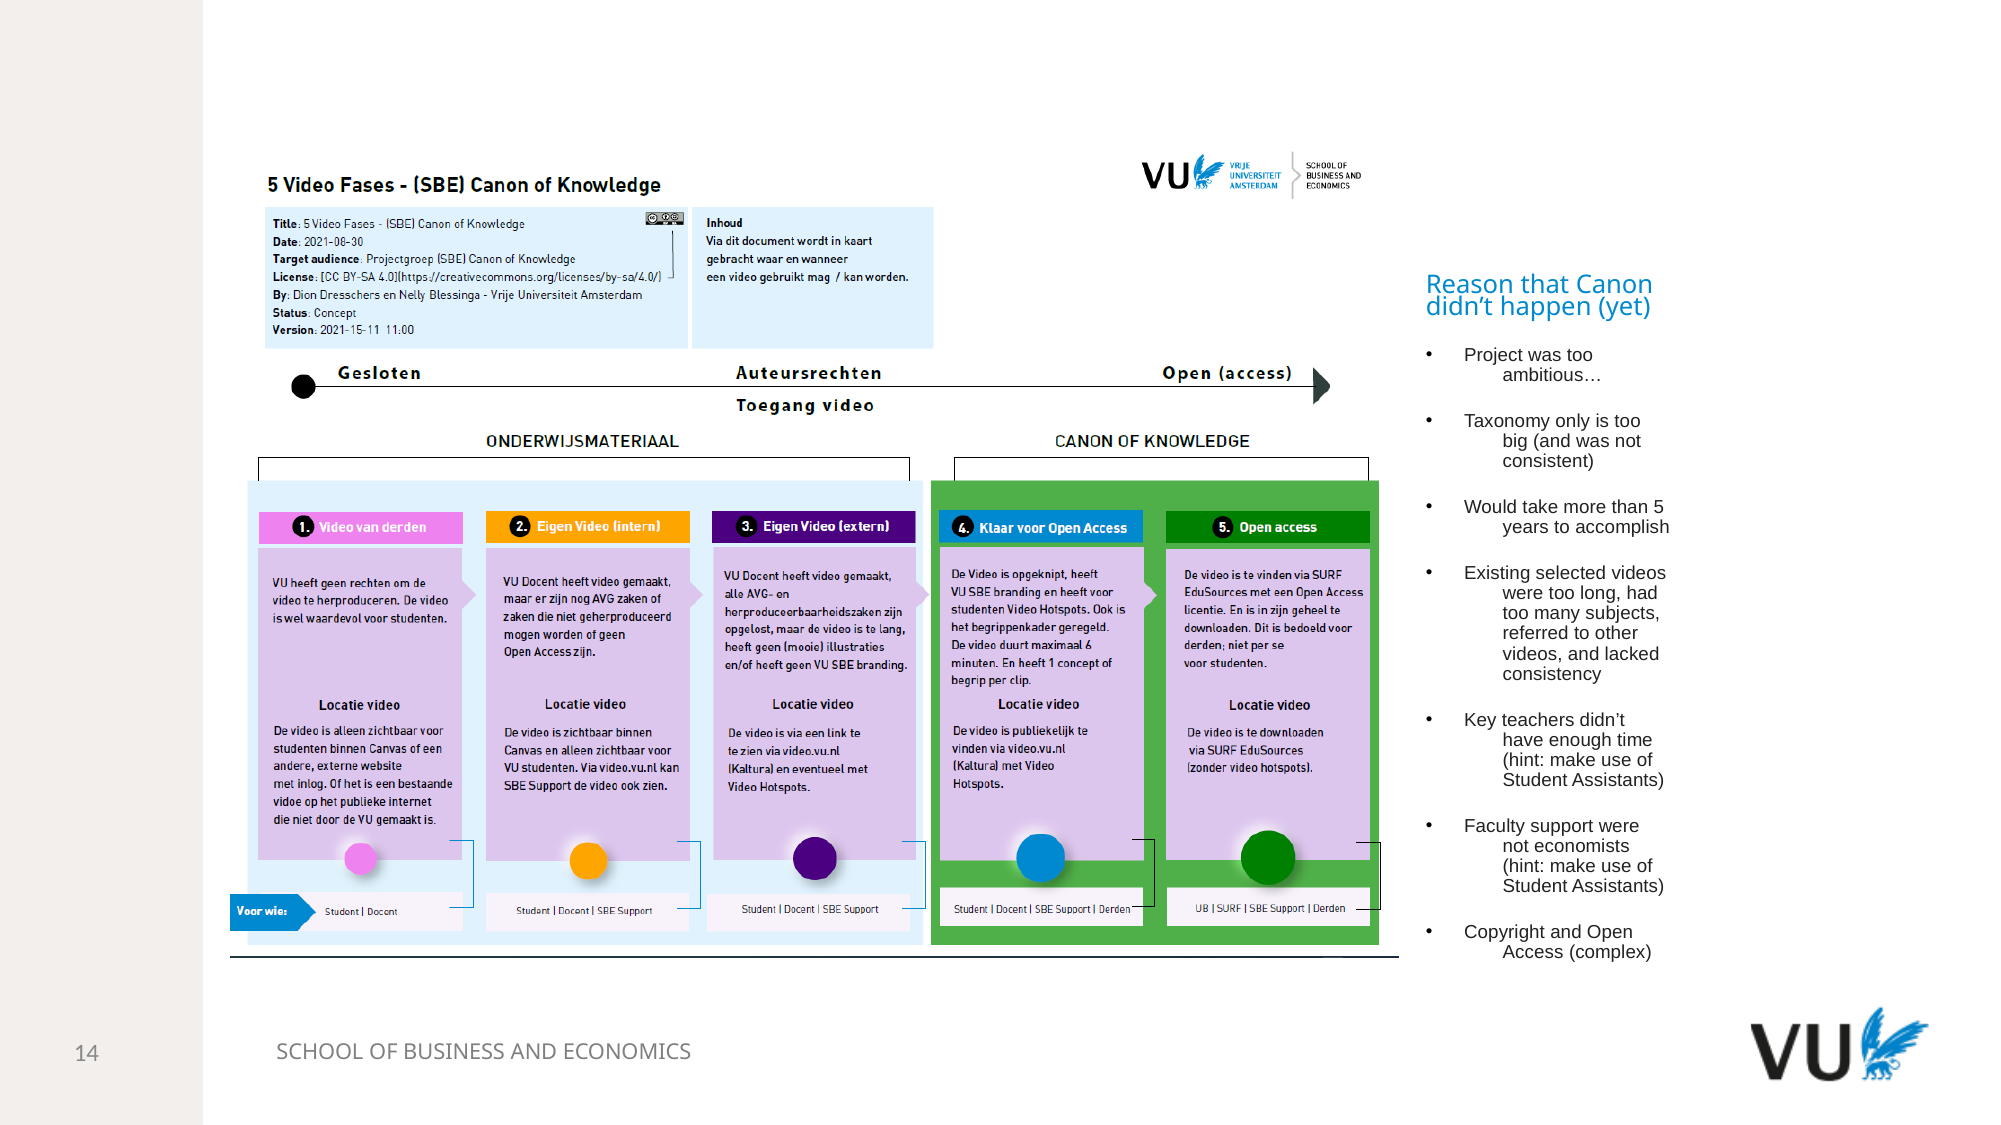

# Reason that Canon didn’t happen (yet)
Project was too ambitious…
Taxonomy only is too big (and was not consistent)
Would take more than 5 years to accomplish
Existing selected videos were too long, had too many subjects, referred to other videos, and lacked consistency
Key teachers didn’t have enough time (hint: make use of Student Assistants)
Faculty support were not economists (hint: make use of Student Assistants)
Copyright and Open Access (complex)
SCHOOL OF BUSINESS AND ECONOMICS